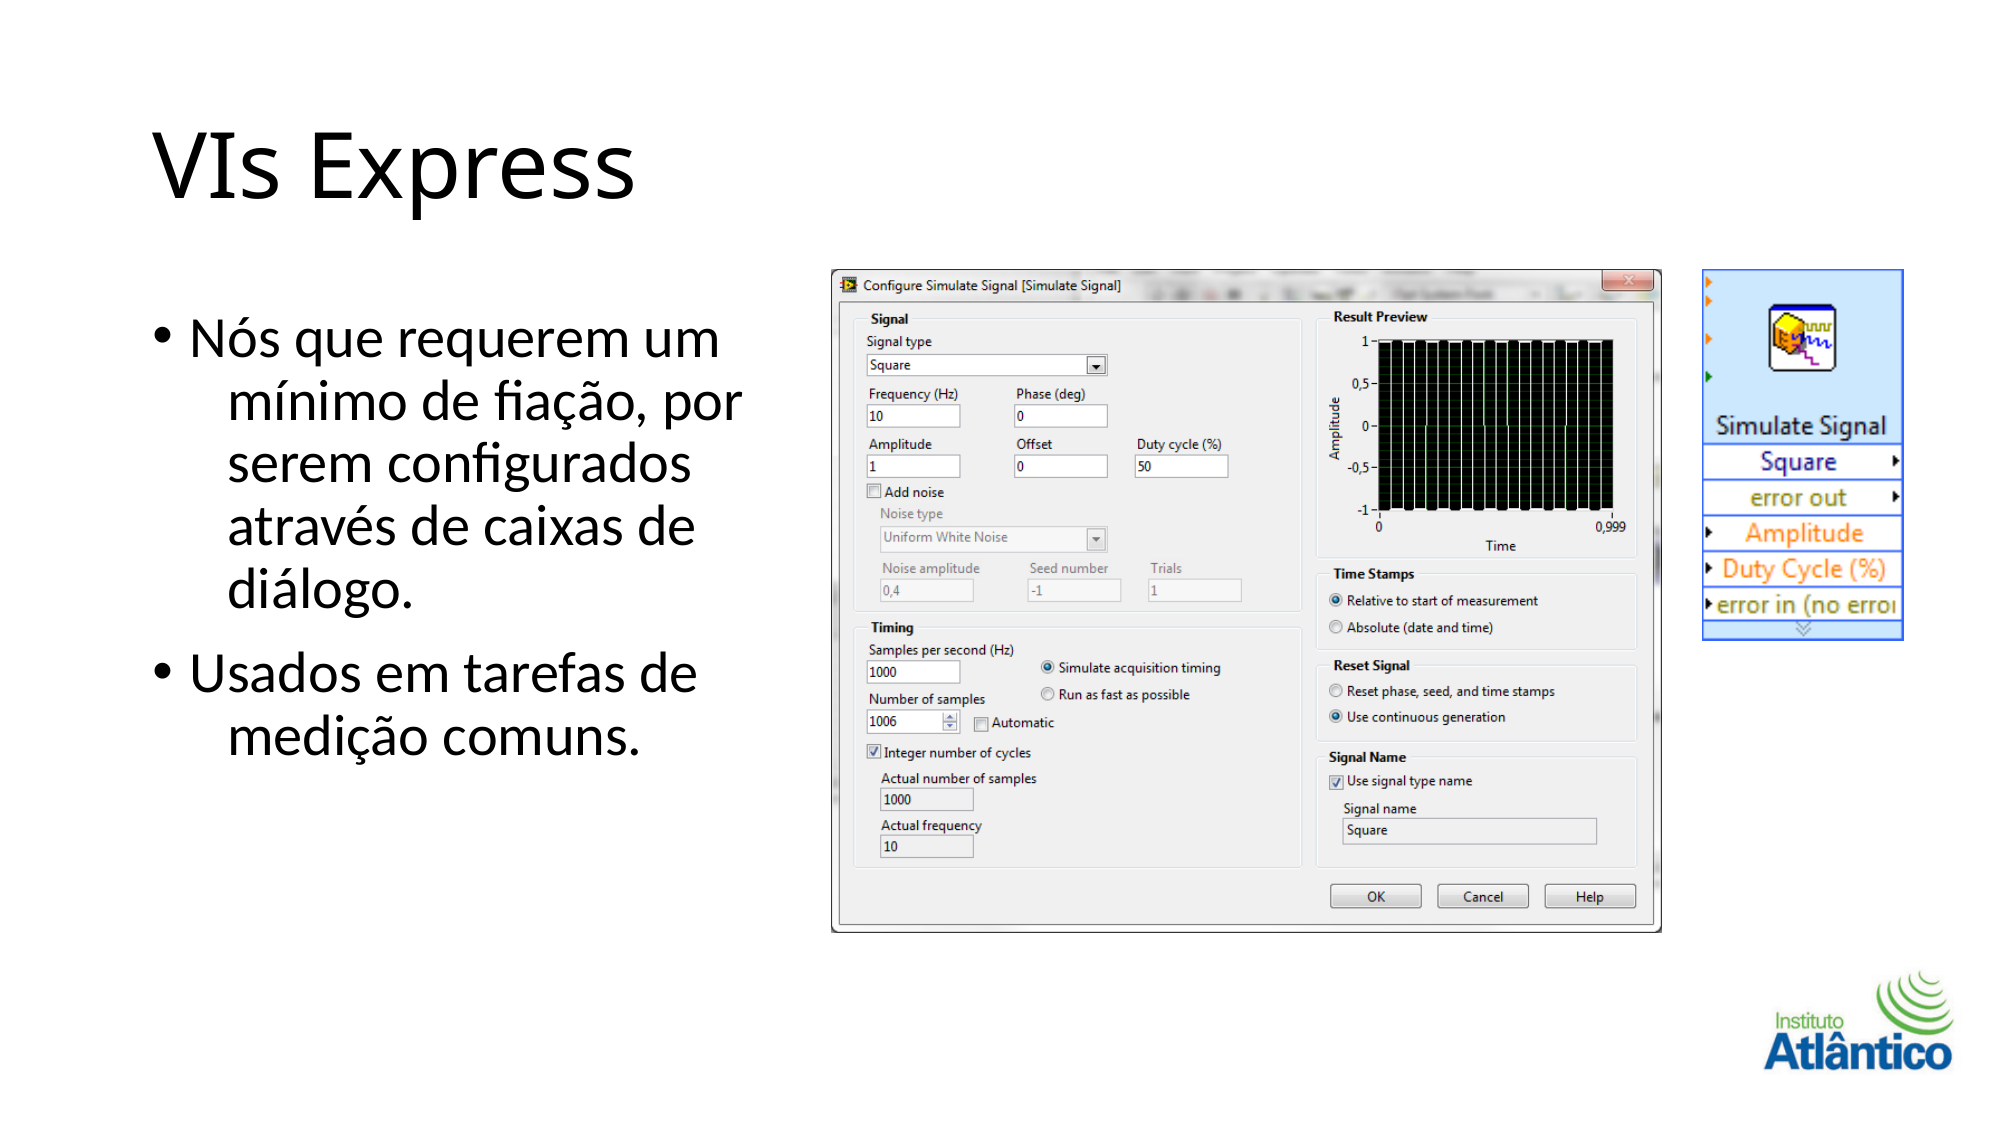

# VIs Express
Nós que requerem um mínimo de fiação, por serem configurados através de caixas de diálogo.
Usados em tarefas de medição comuns.